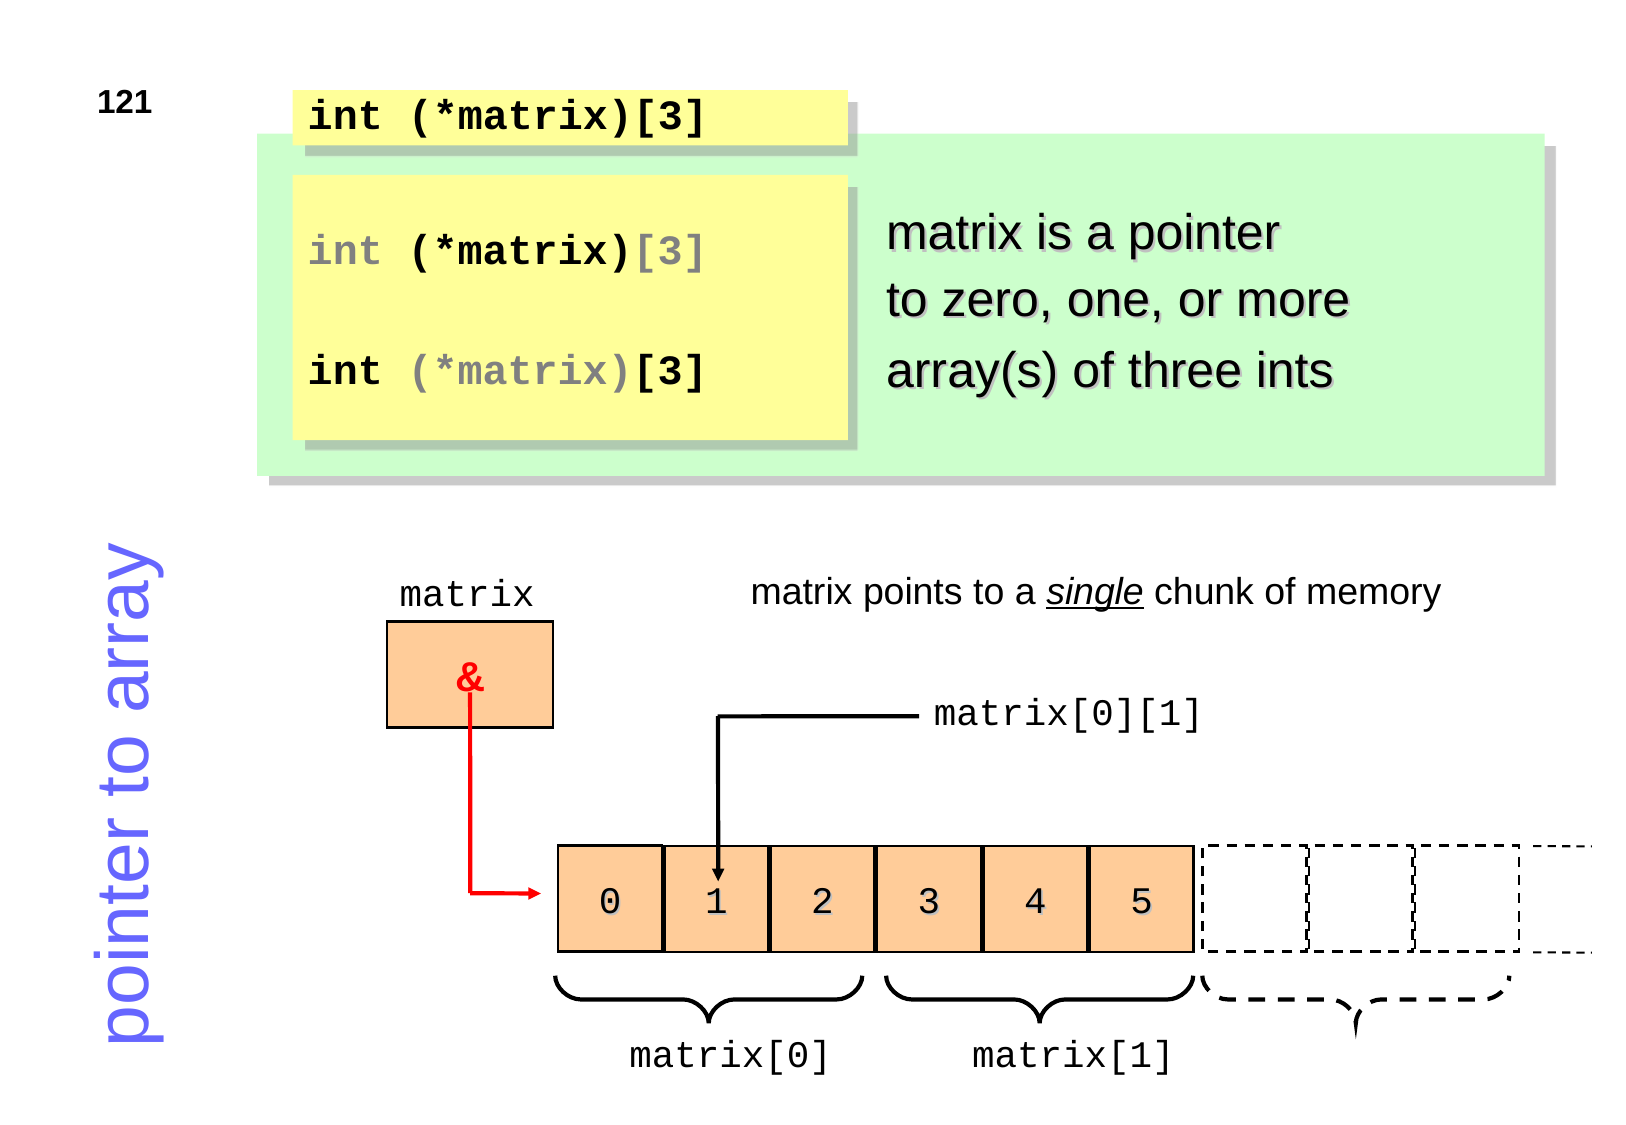

121
int (*matrix)[3]
int (*matrix)[3]
int (*matrix)[3]
matrix is a pointer
to zero, one, or more
array(s) of three ints
# pointer to array
matrix points to a single chunk of memory
matrix
&
matrix[0][1]
0
1
2
3
4
5
matrix[0]
matrix[1]